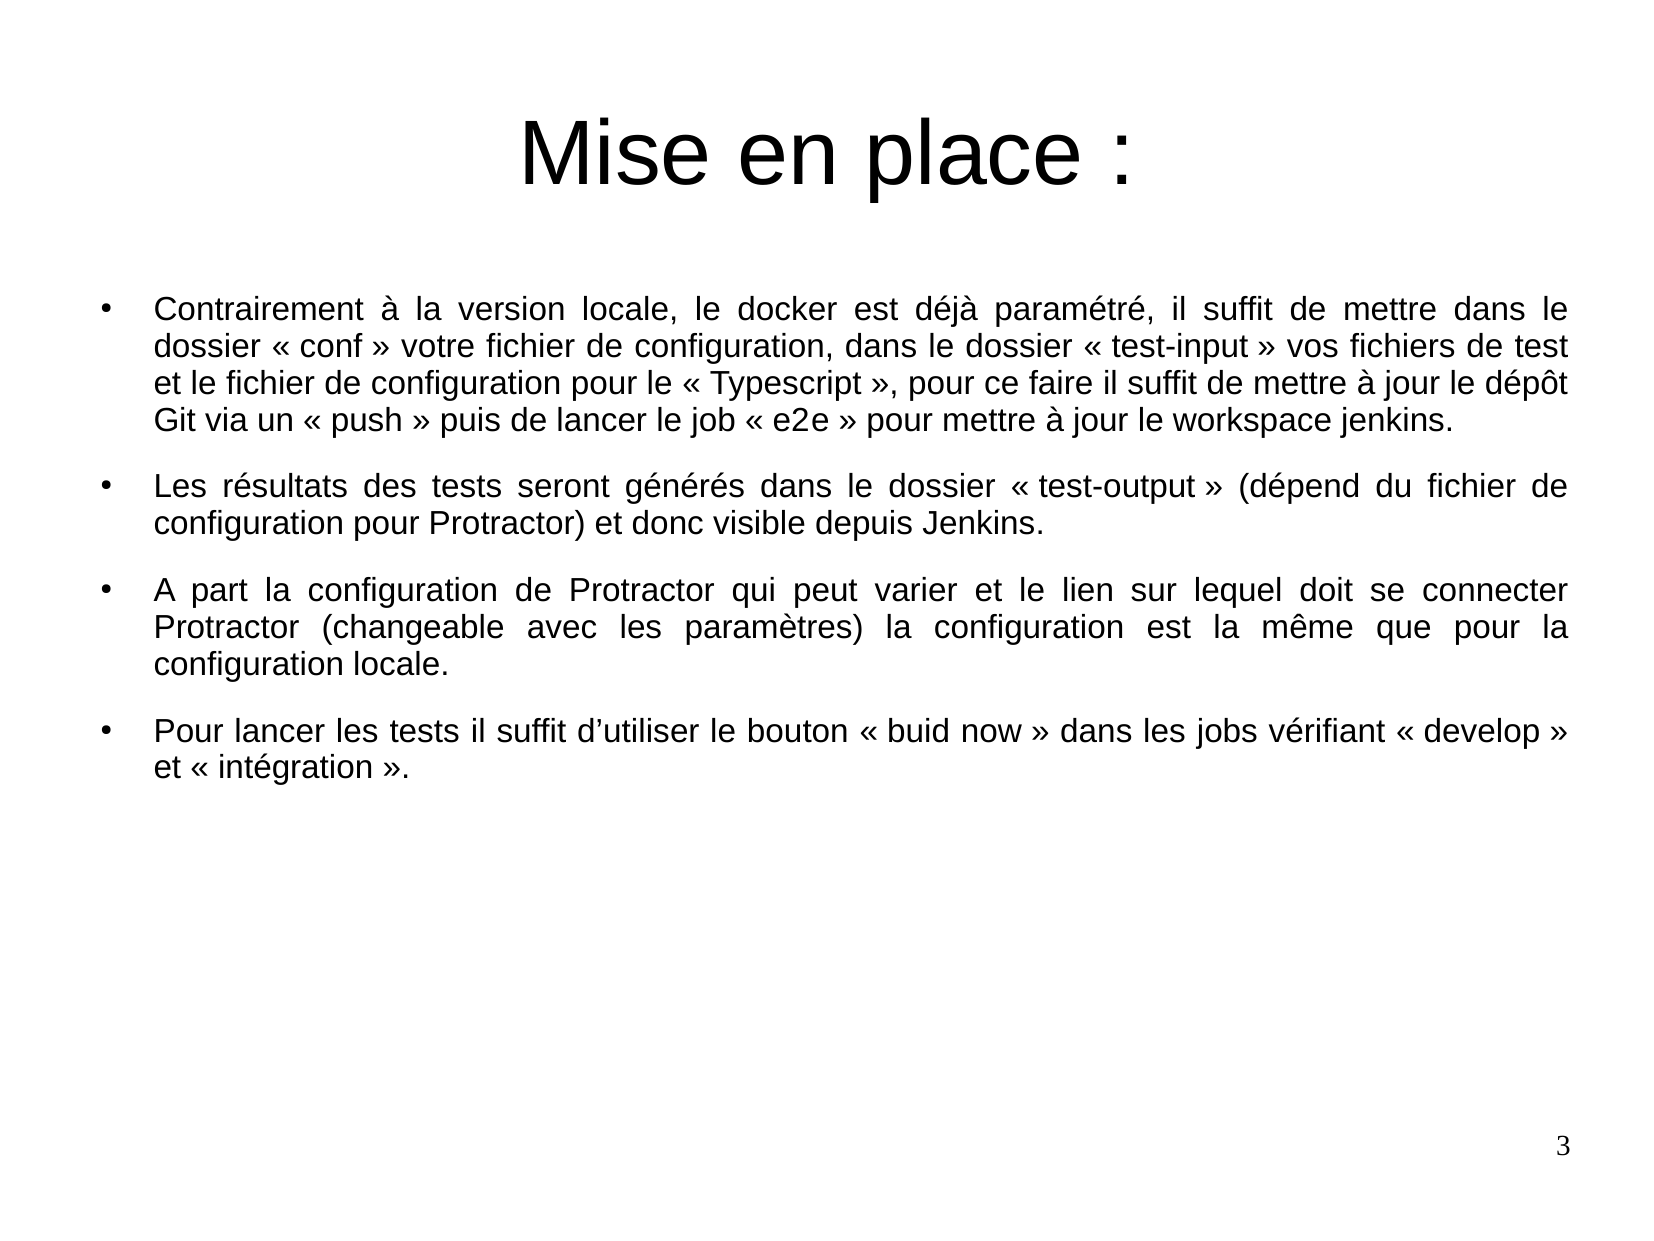

# Mise en place :
Contrairement à la version locale, le docker est déjà paramétré, il suffit de mettre dans le dossier « conf » votre fichier de configuration, dans le dossier « test-input » vos fichiers de test et le fichier de configuration pour le « Typescript », pour ce faire il suffit de mettre à jour le dépôt Git via un « push » puis de lancer le job « e2e » pour mettre à jour le workspace jenkins.
Les résultats des tests seront générés dans le dossier « test-output » (dépend du fichier de configuration pour Protractor) et donc visible depuis Jenkins.
A part la configuration de Protractor qui peut varier et le lien sur lequel doit se connecter Protractor (changeable avec les paramètres) la configuration est la même que pour la configuration locale.
Pour lancer les tests il suffit d’utiliser le bouton « buid now » dans les jobs vérifiant « develop » et « intégration ».
3